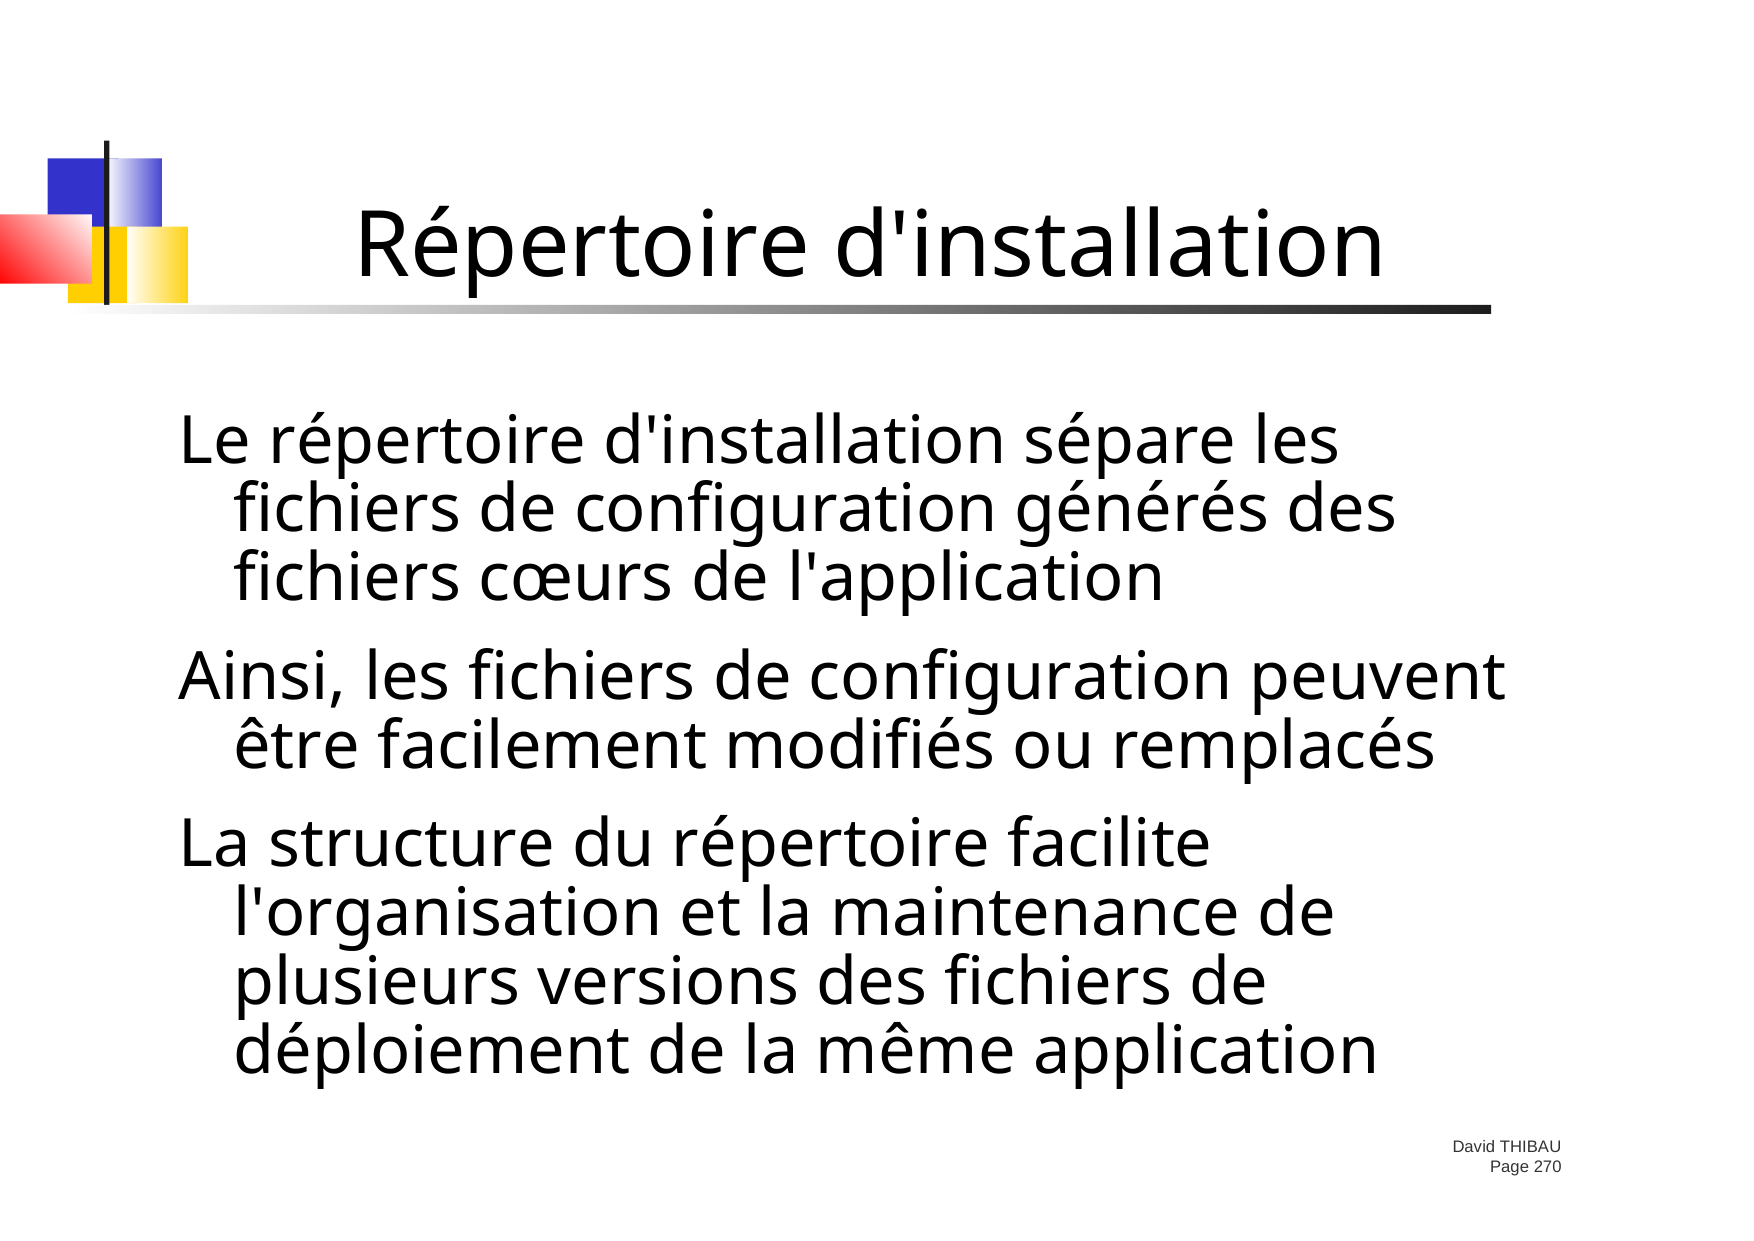

# Répertoire d'installation
Le répertoire d'installation sépare les fichiers de configuration générés des fichiers cœurs de l'application
Ainsi, les fichiers de configuration peuvent être facilement modifiés ou remplacés
La structure du répertoire facilite l'organisation et la maintenance de plusieurs versions des fichiers de déploiement de la même application